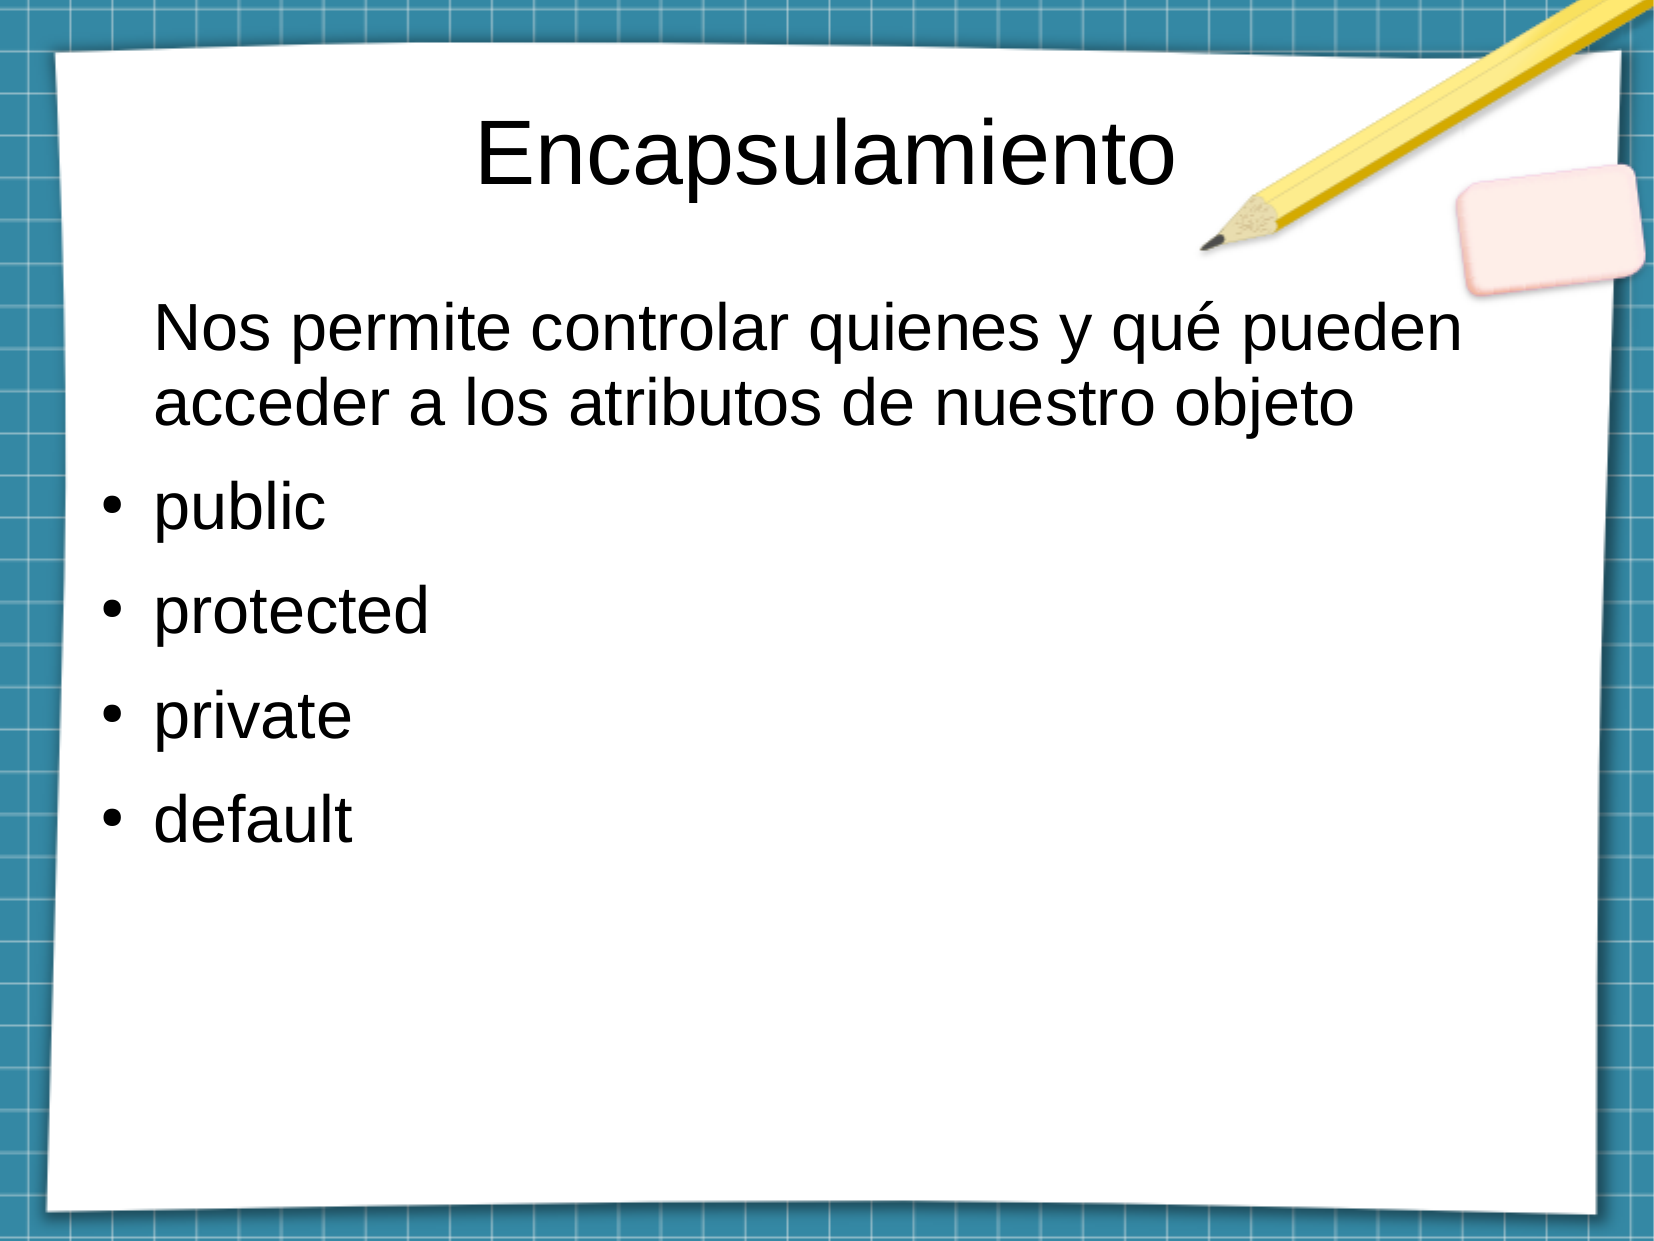

# Encapsulamiento
Nos permite controlar quienes y qué pueden acceder a los atributos de nuestro objeto
public
protected
private
default